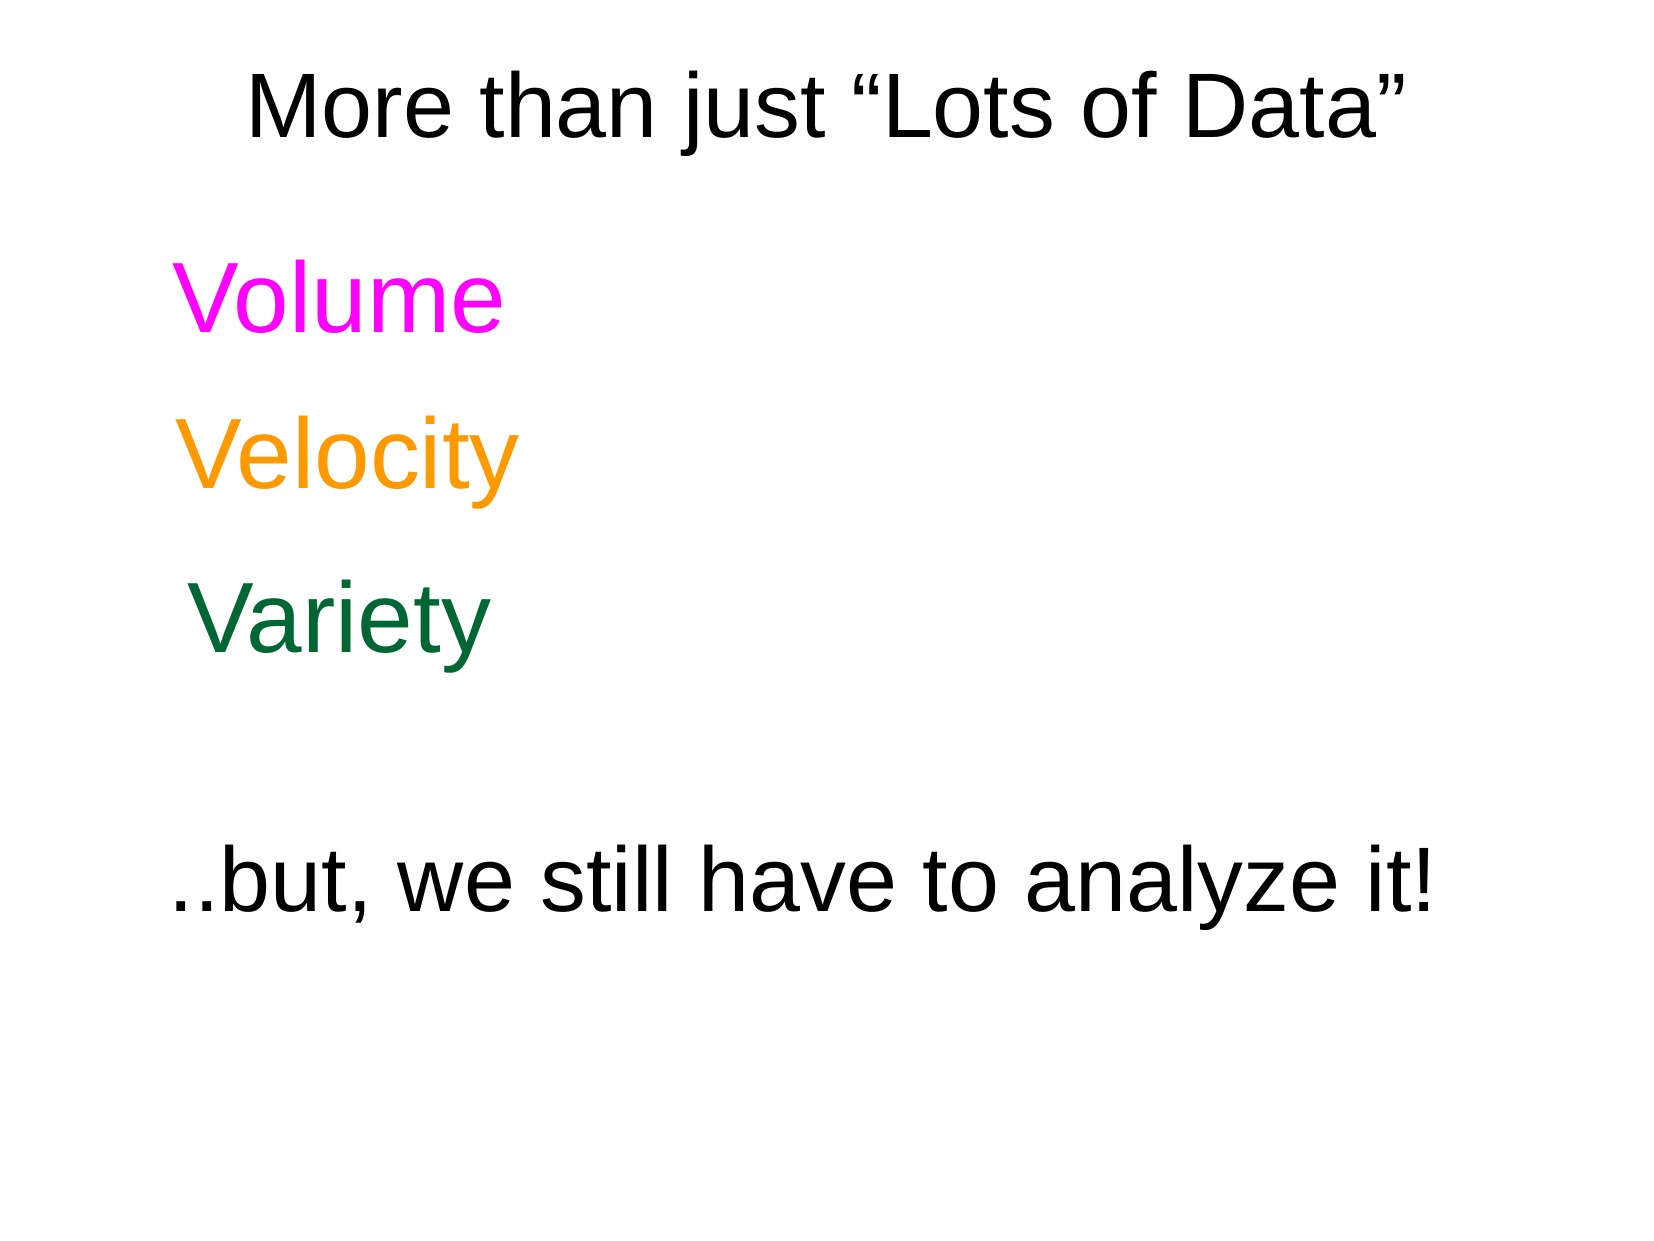

# More than just “Lots of Data”
Volume
Velocity
Variety
..but, we still have to analyze it!